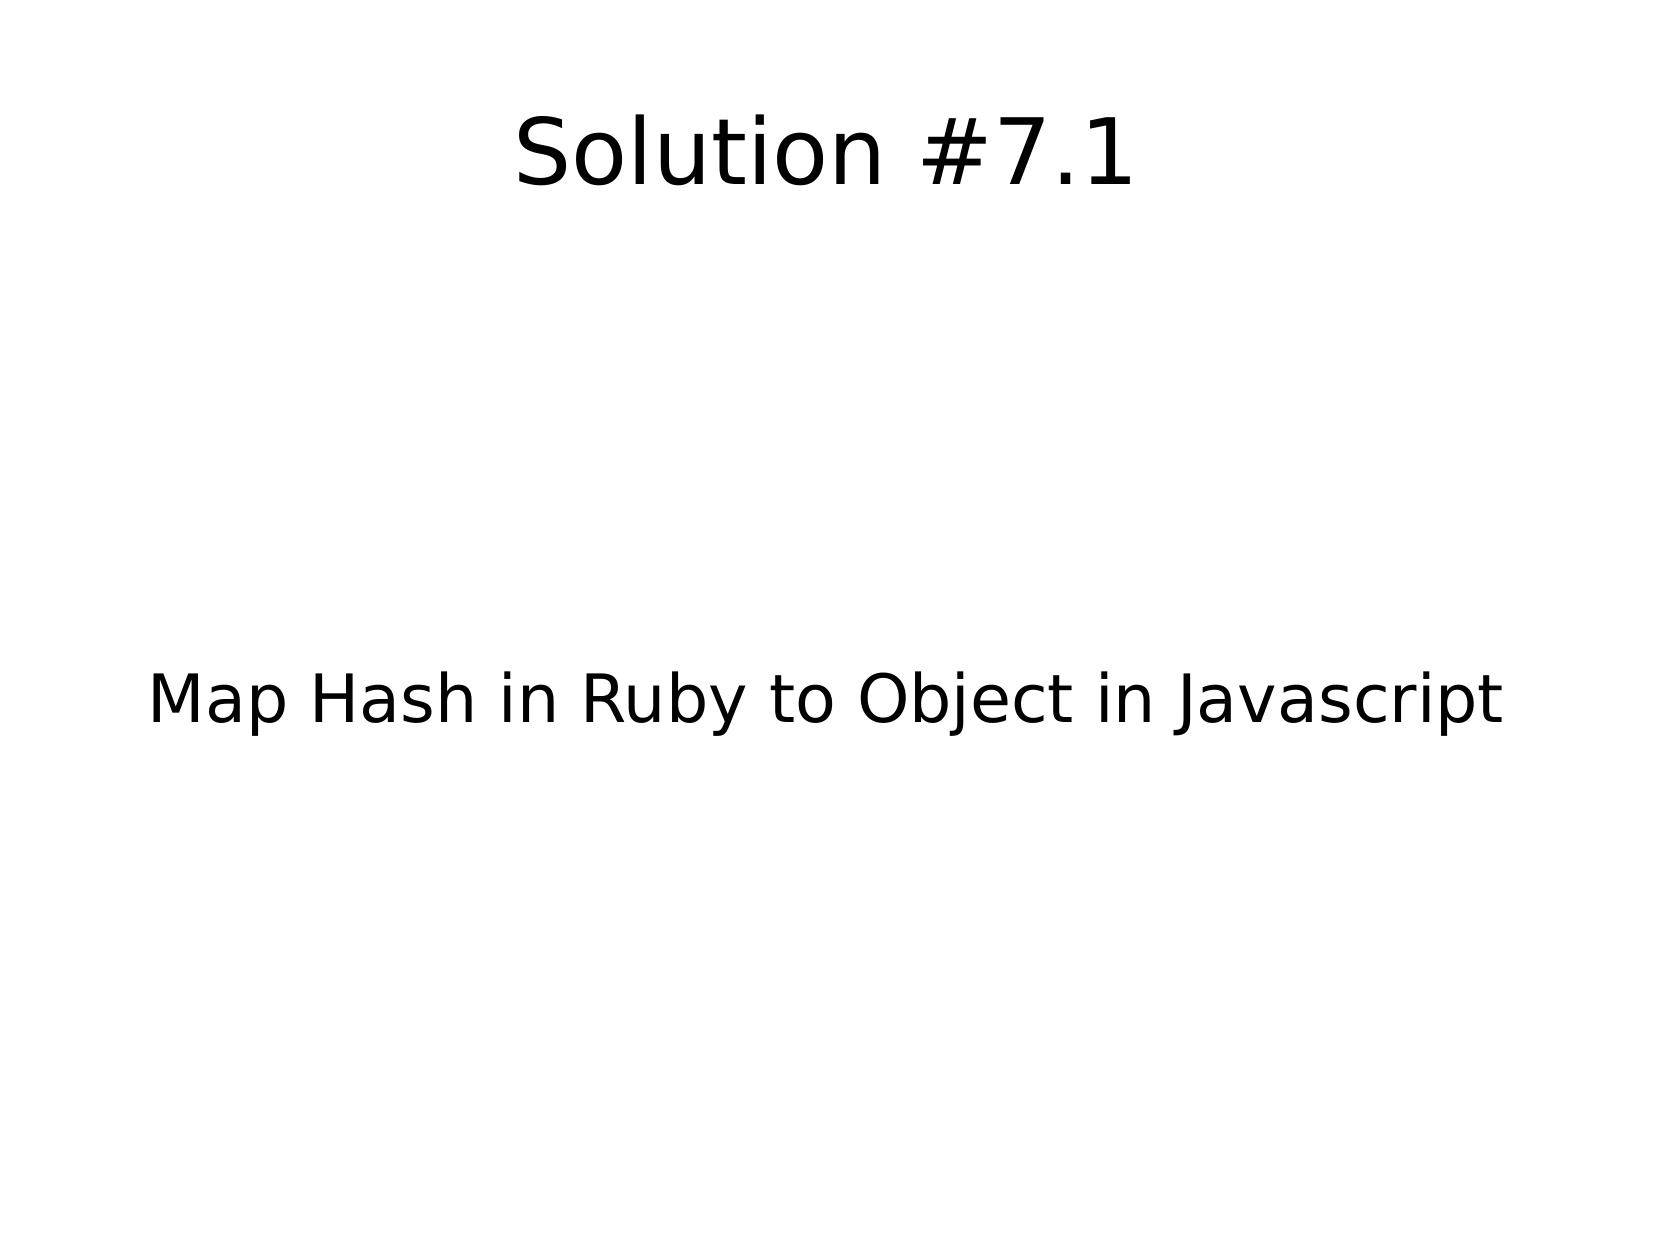

# Solution #7.1
Map Hash in Ruby to Object in Javascript